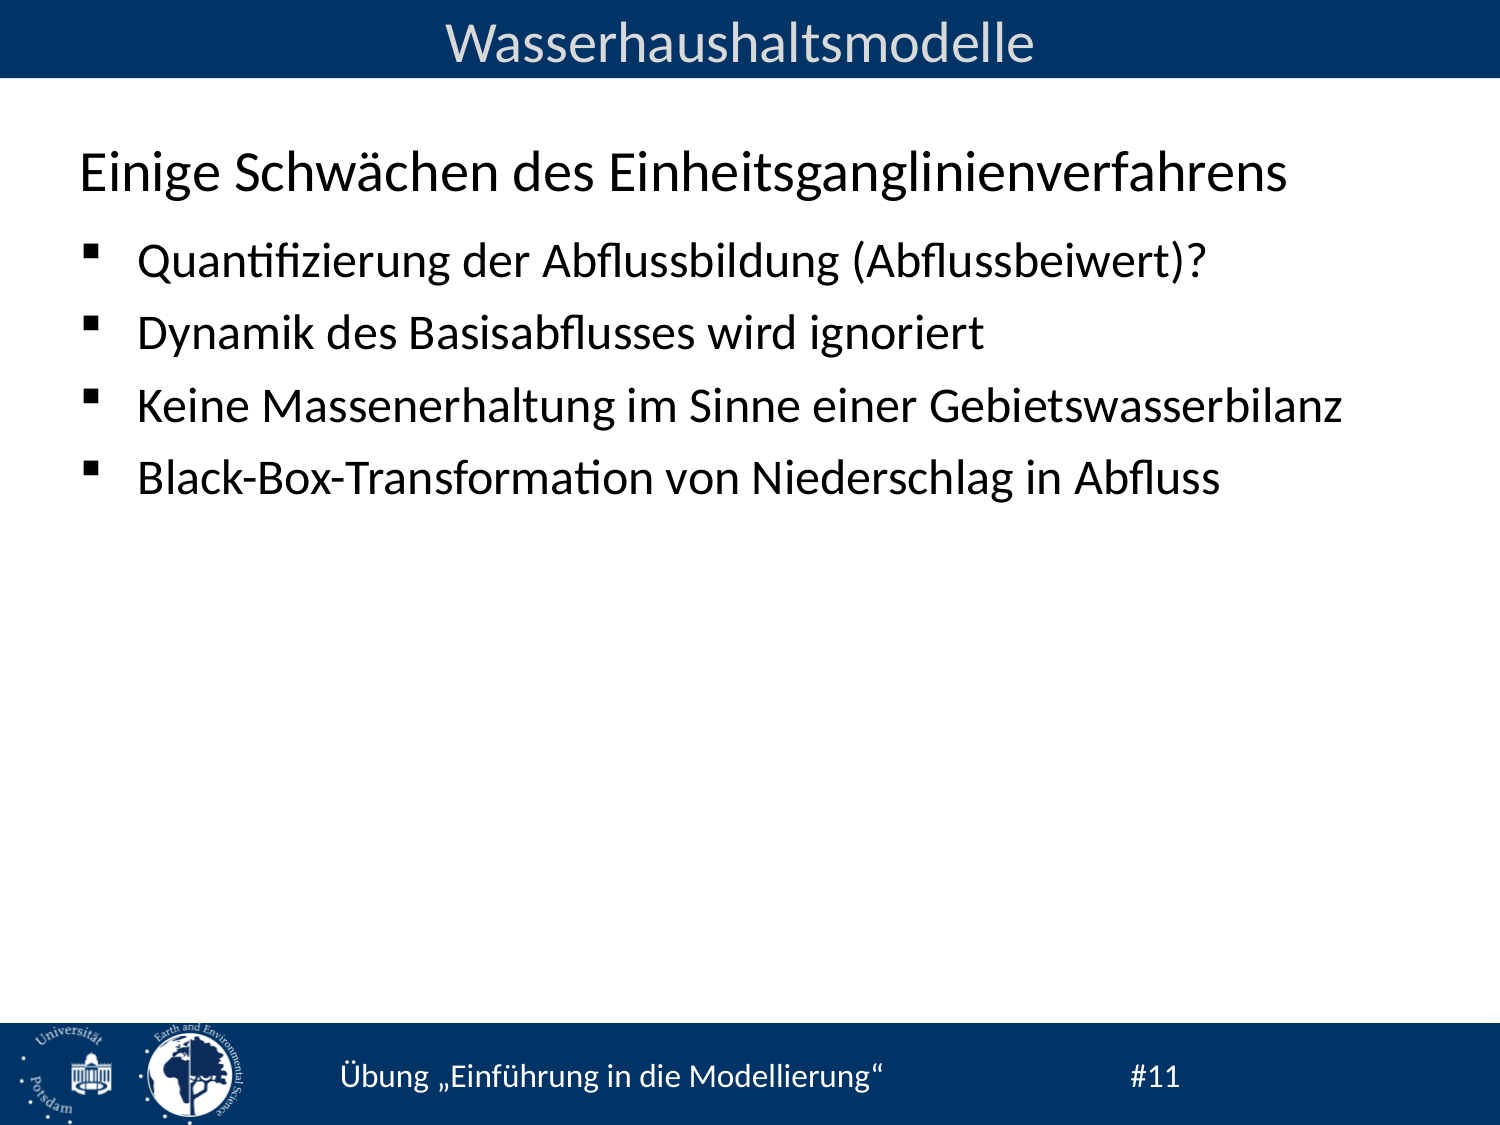

Wasserhaushaltsmodelle
Einige Schwächen des Einheitsganglinienverfahrens
Quantifizierung der Abflussbildung (Abflussbeiwert)?
Dynamik des Basisabflusses wird ignoriert
Keine Massenerhaltung im Sinne einer Gebietswasserbilanz
Black-Box-Transformation von Niederschlag in Abfluss